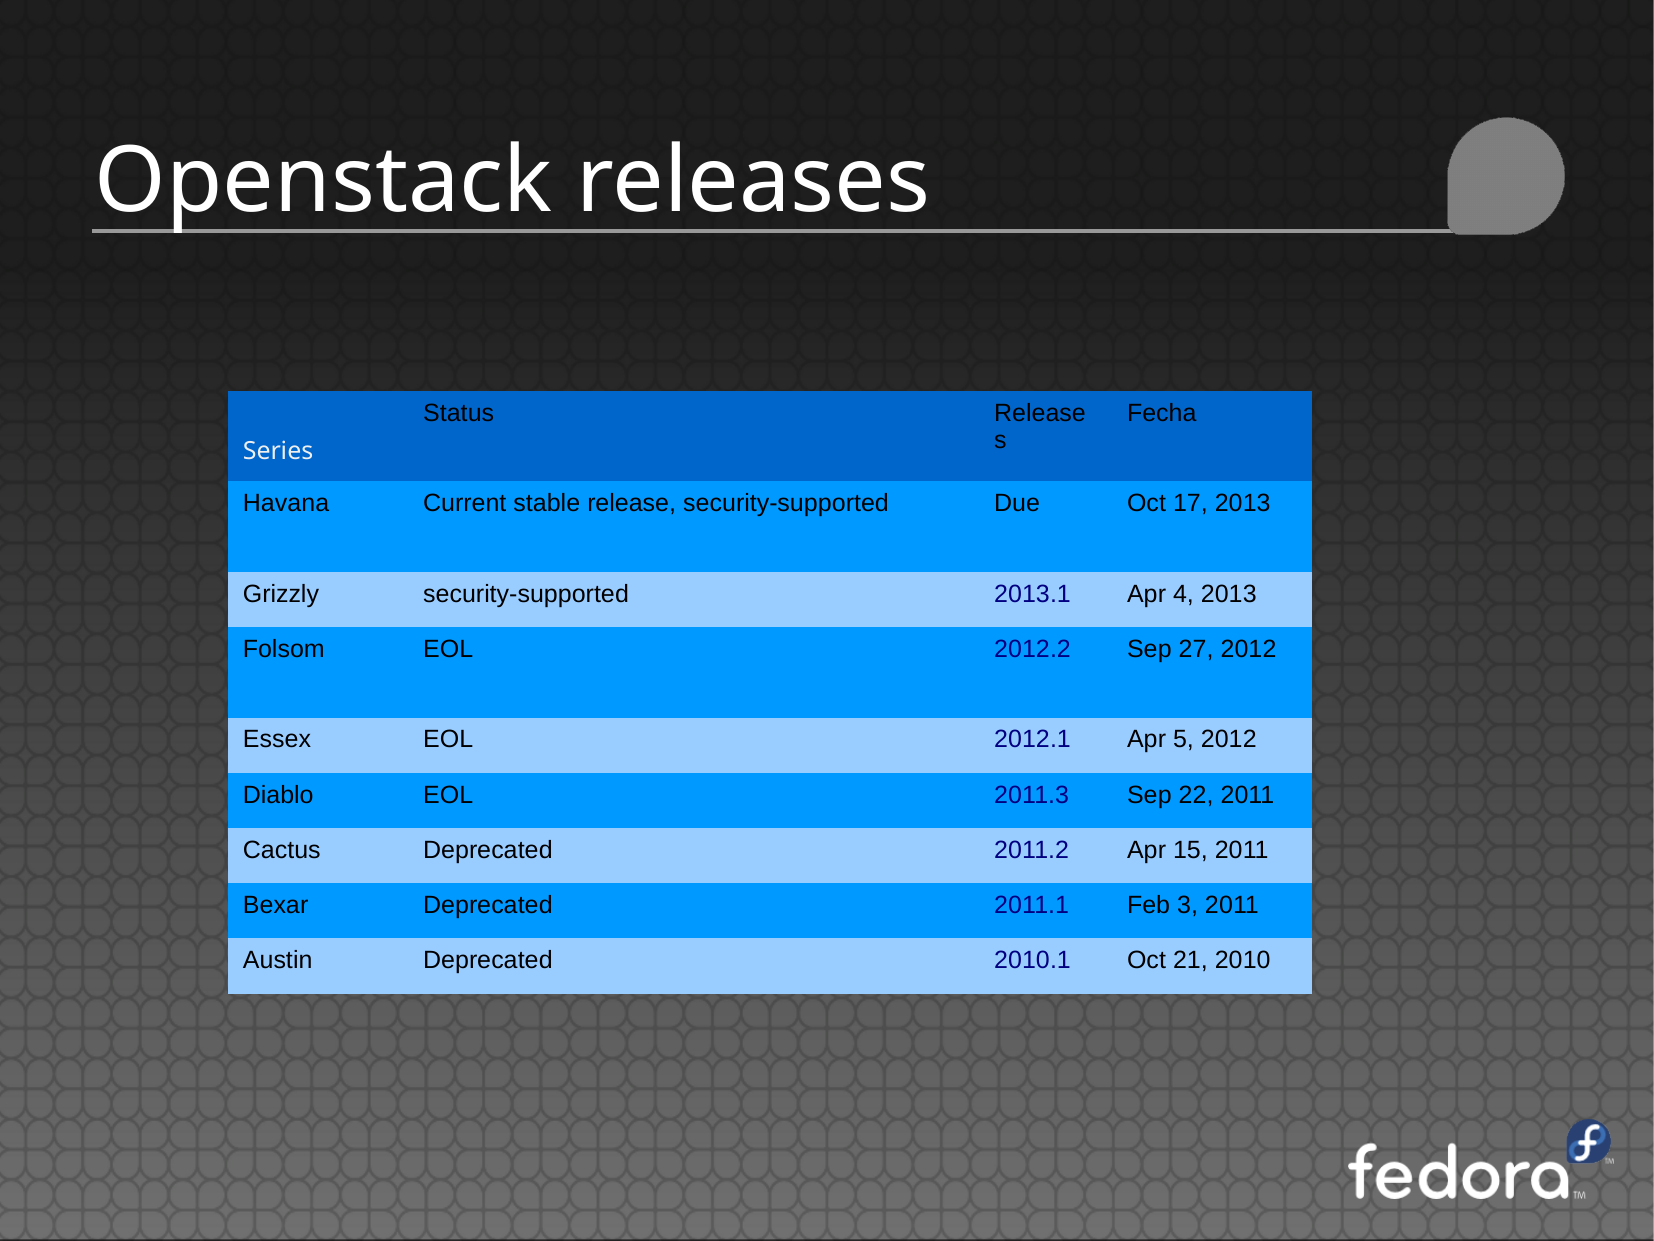

# Openstack releases
| Series | Status | Releases | Fecha |
| --- | --- | --- | --- |
| Havana | Current stable release, security-supported | Due | Oct 17, 2013 |
| Grizzly | security-supported | 2013.1 | Apr 4, 2013 |
| Folsom | EOL | 2012.2 | Sep 27, 2012 |
| Essex | EOL | 2012.1 | Apr 5, 2012 |
| Diablo | EOL | 2011.3 | Sep 22, 2011 |
| Cactus | Deprecated | 2011.2 | Apr 15, 2011 |
| Bexar | Deprecated | 2011.1 | Feb 3, 2011 |
| Austin | Deprecated | 2010.1 | Oct 21, 2010 |